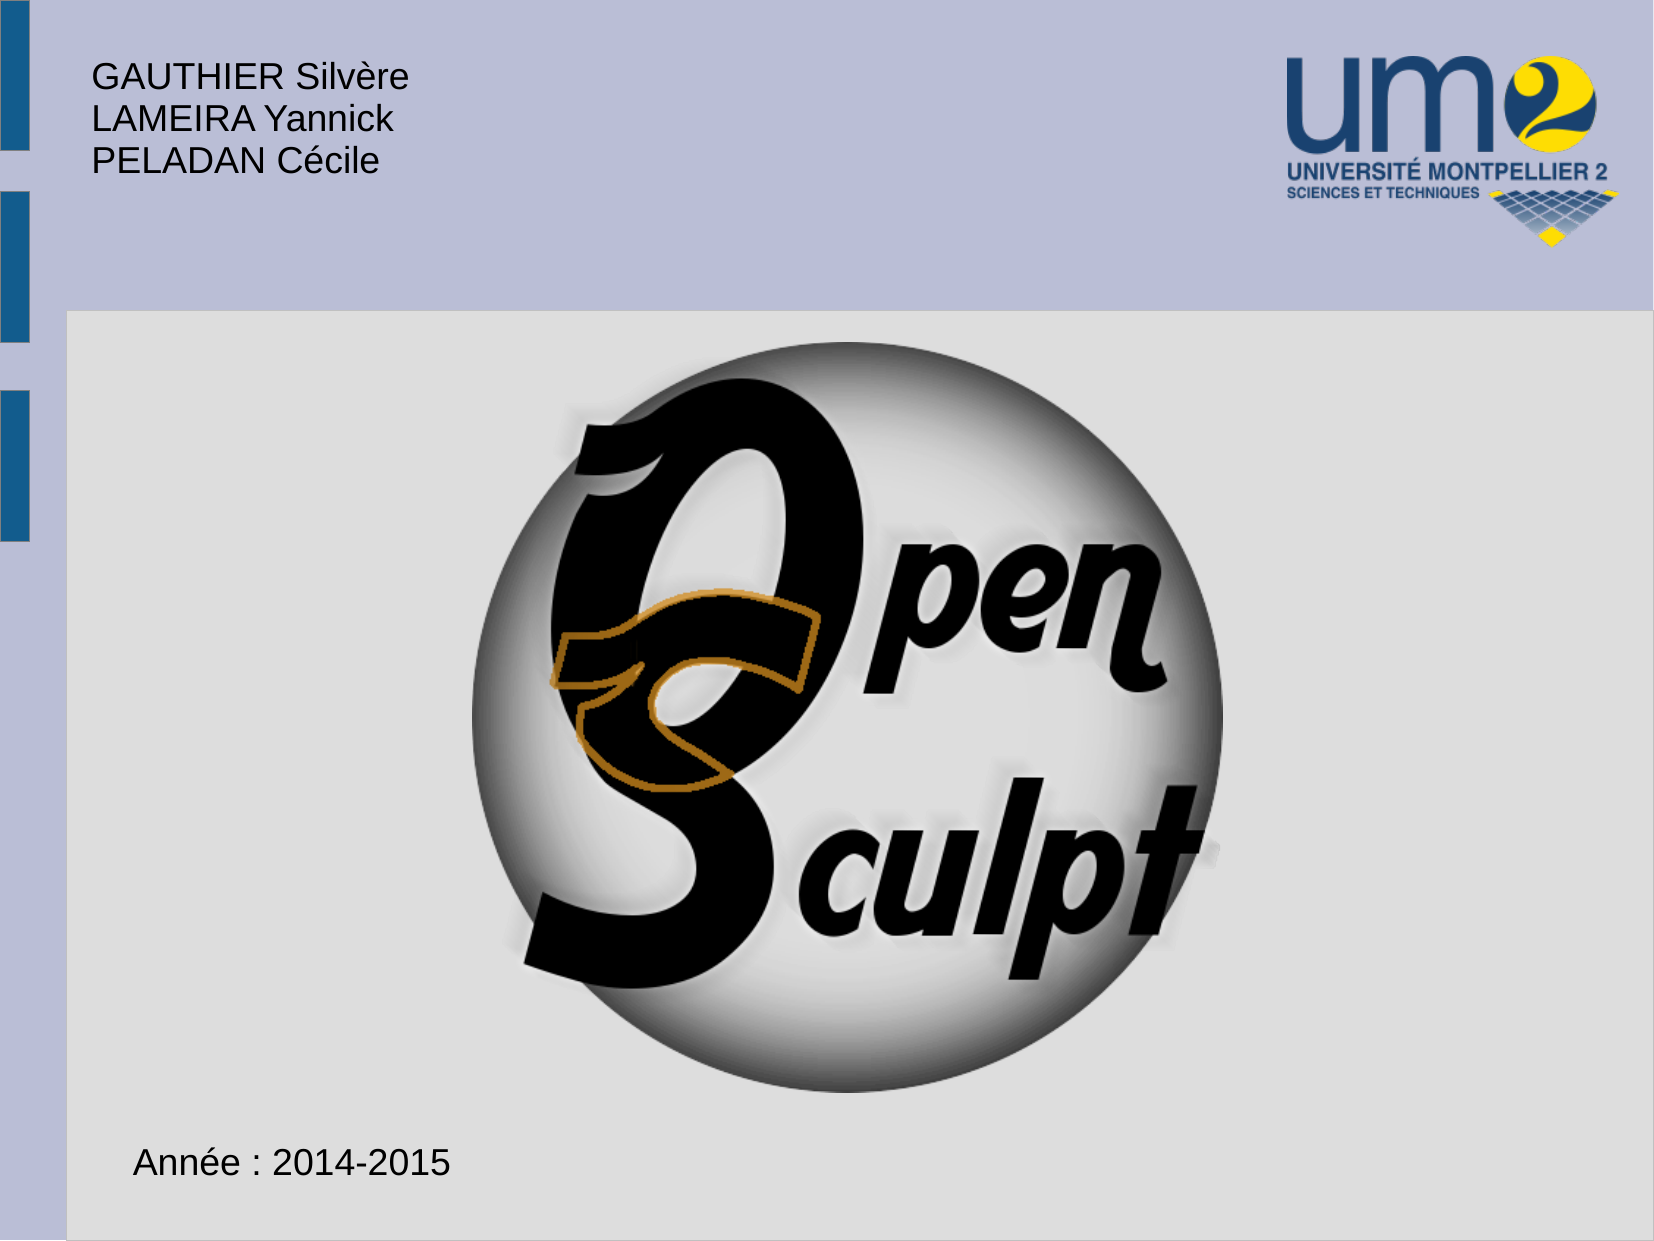

GAUTHIER Silvère
LAMEIRA Yannick
PELADAN Cécile
Année : 2014-2015